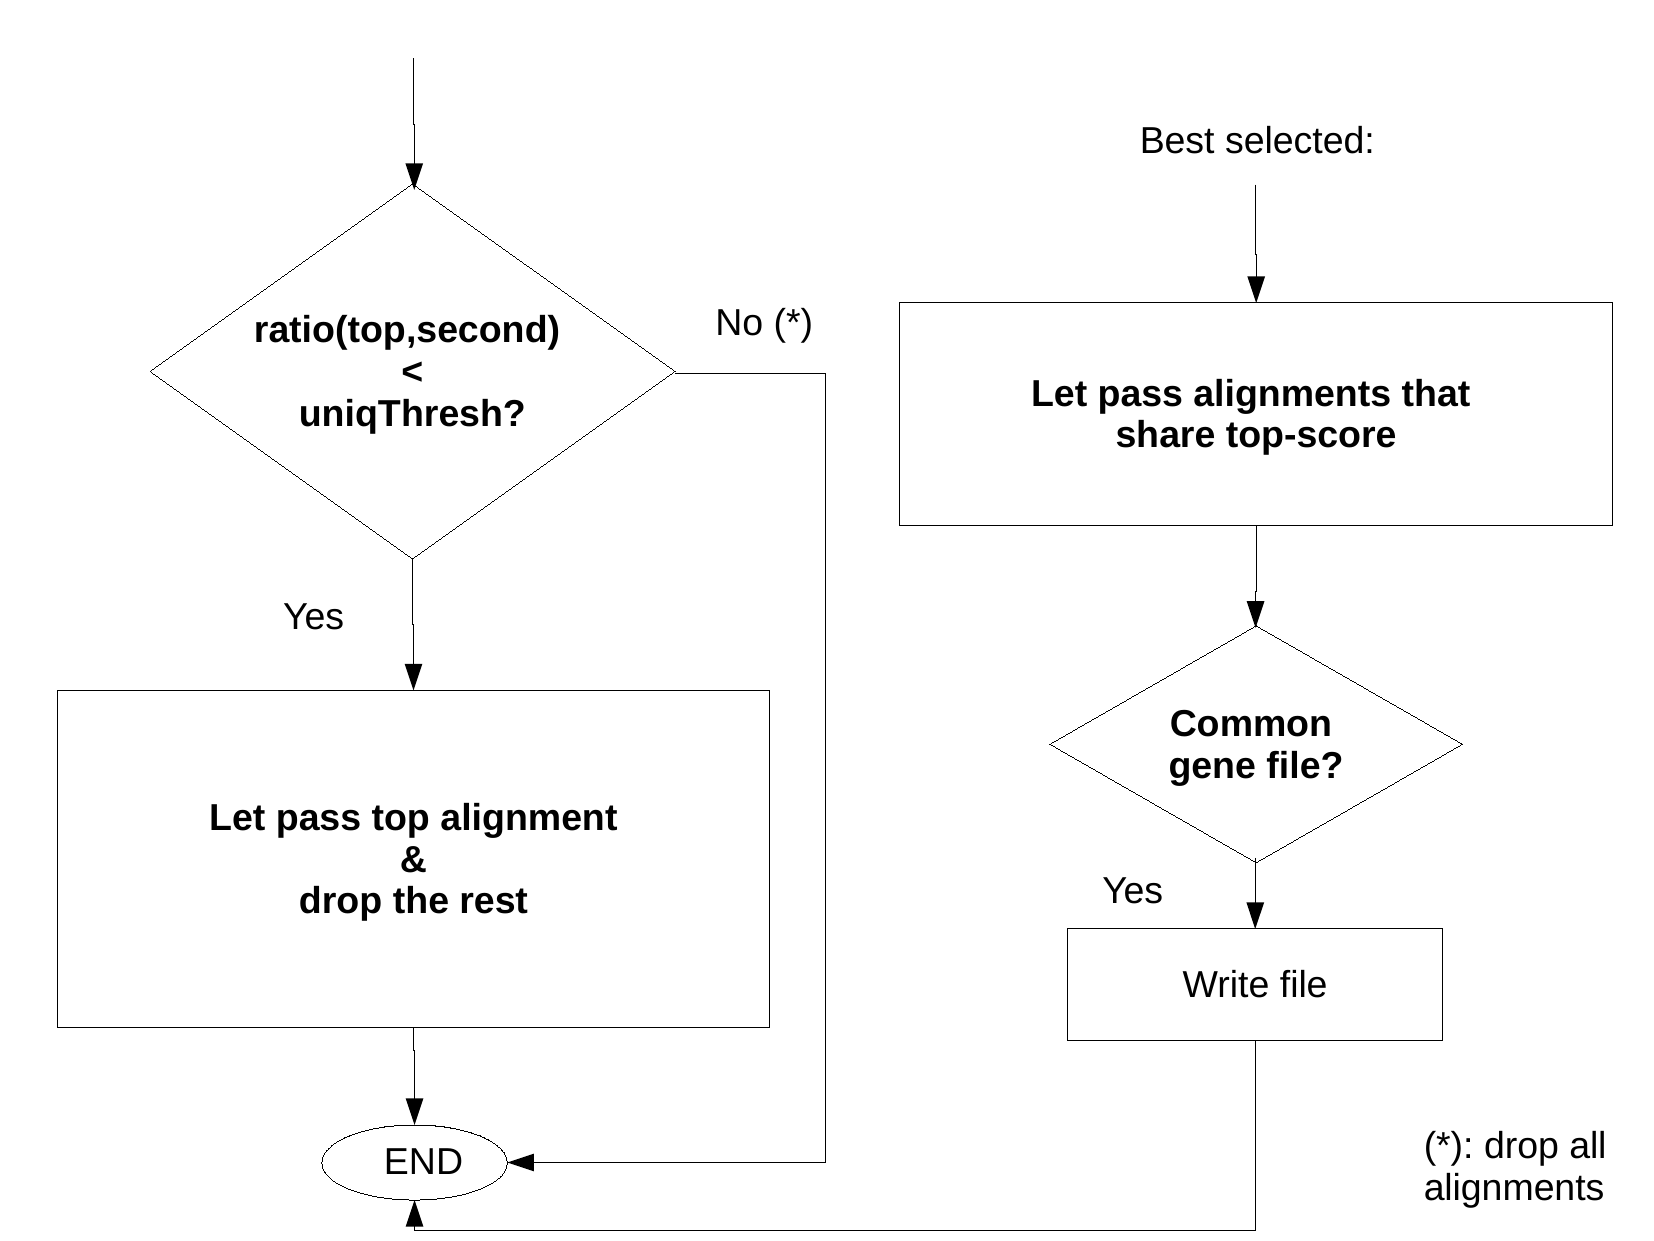

Best selected:
ratio(top,second)
<
uniqThresh?
No (*)
Let pass alignments that
share top-score
Yes
Common
gene file?
Let pass top alignment
&
drop the rest
Yes
Write file
(*): drop all
alignments
END